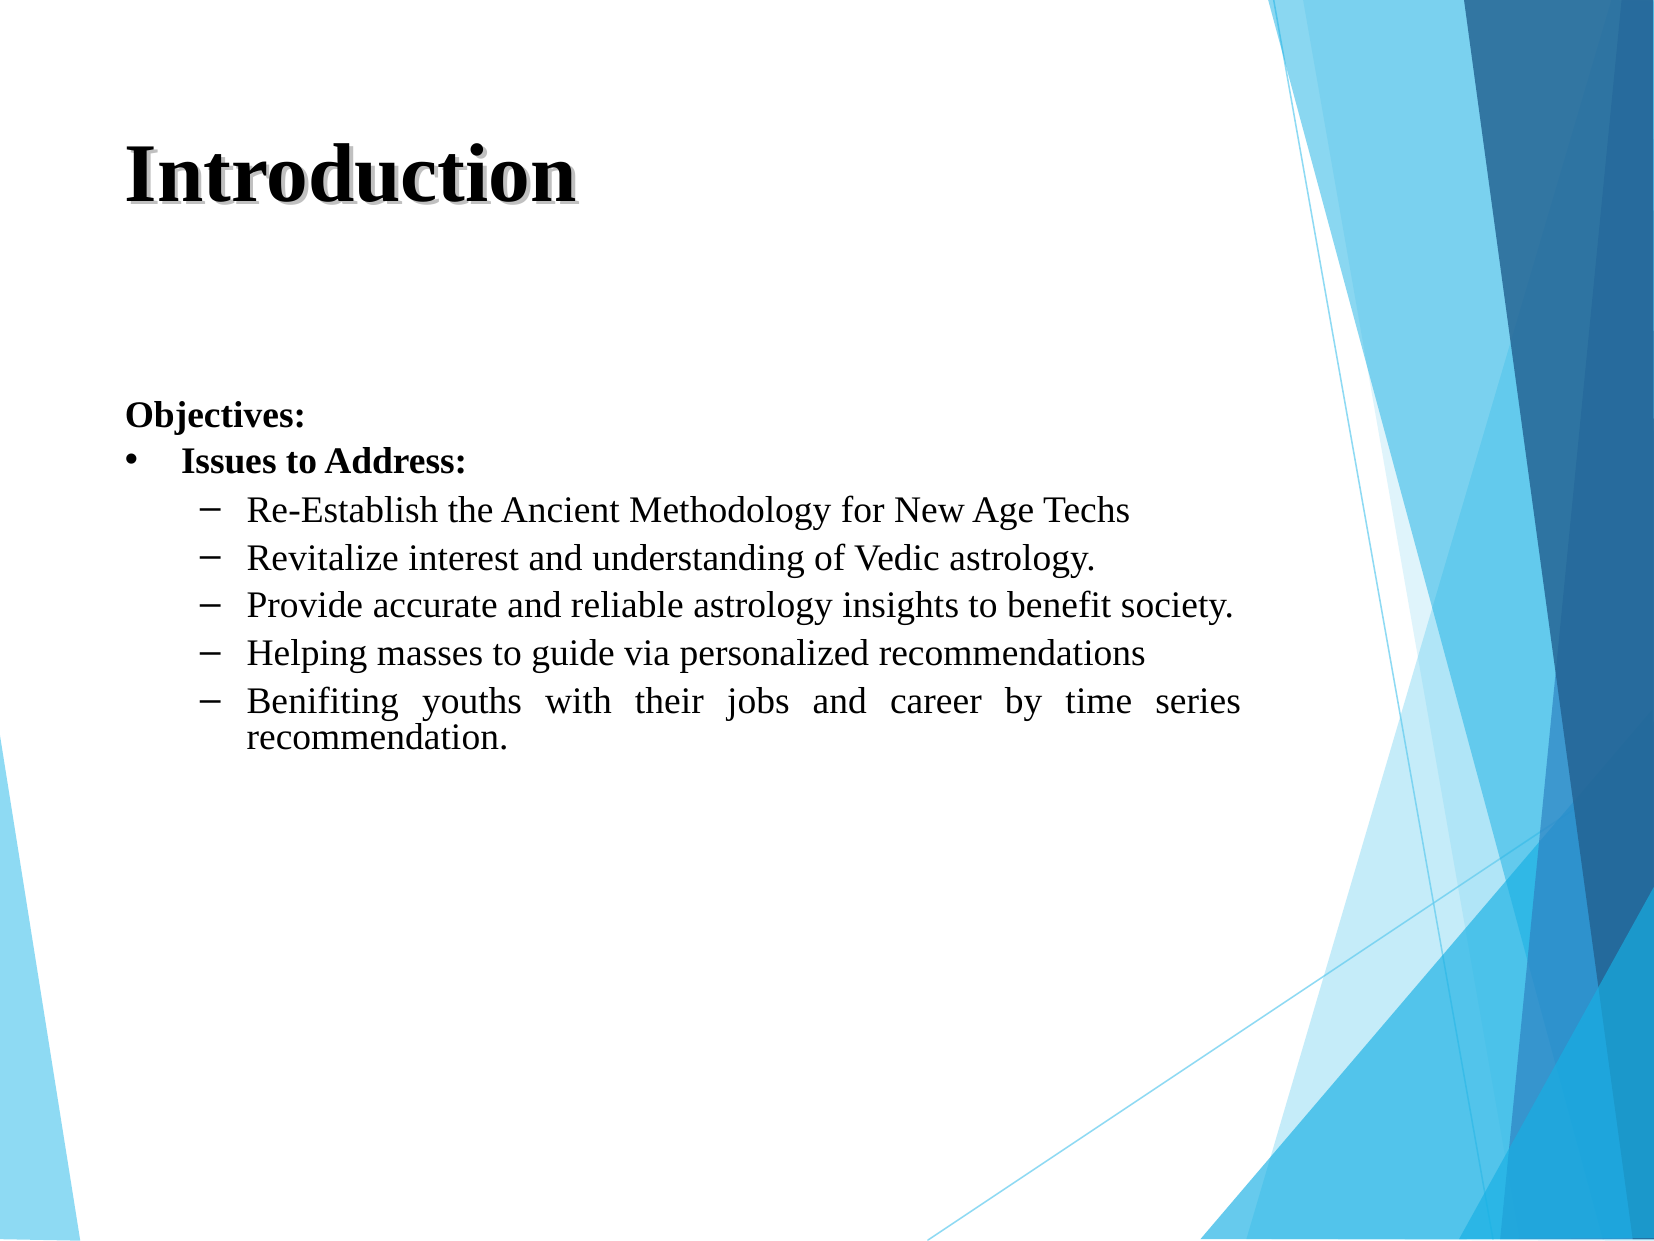

# Introduction
Objectives:
Issues to Address:
Re-Establish the Ancient Methodology for New Age Techs
Revitalize interest and understanding of Vedic astrology.
Provide accurate and reliable astrology insights to benefit society.
Helping masses to guide via personalized recommendations
Benifiting youths with their jobs and career by time series recommendation.